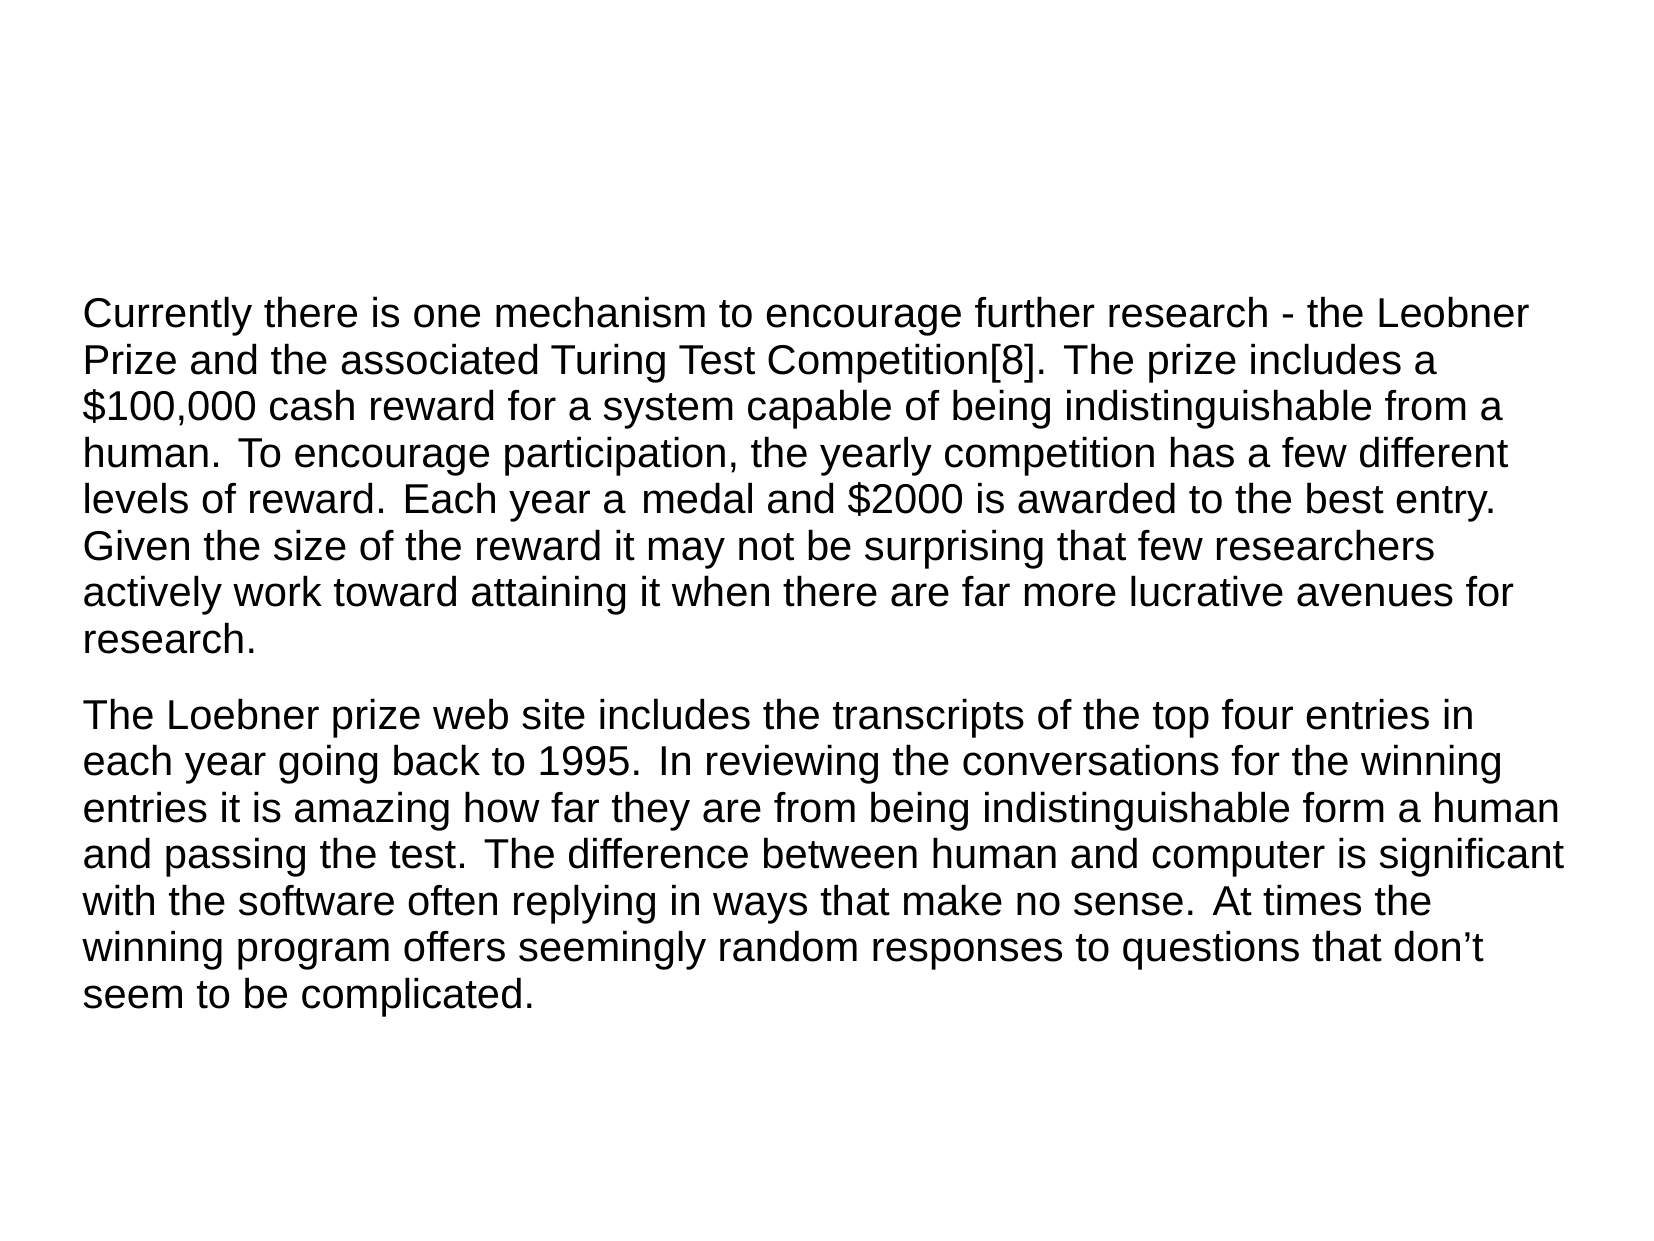

#
Currently there is one mechanism to encourage further research - the Leobner Prize and the associated Turing Test Competition[8]. The prize includes a $100,000 cash reward for a system capable of being indistinguishable from a human. To encourage participation, the yearly competition has a few different levels of reward. Each year a medal and $2000 is awarded to the best entry. Given the size of the reward it may not be surprising that few researchers actively work toward attaining it when there are far more lucrative avenues for research.
The Loebner prize web site includes the transcripts of the top four entries in each year going back to 1995. In reviewing the conversations for the winning entries it is amazing how far they are from being indistinguishable form a human and passing the test. The difference between human and computer is significant with the software often replying in ways that make no sense. At times the winning program offers seemingly random responses to questions that don’t seem to be complicated.